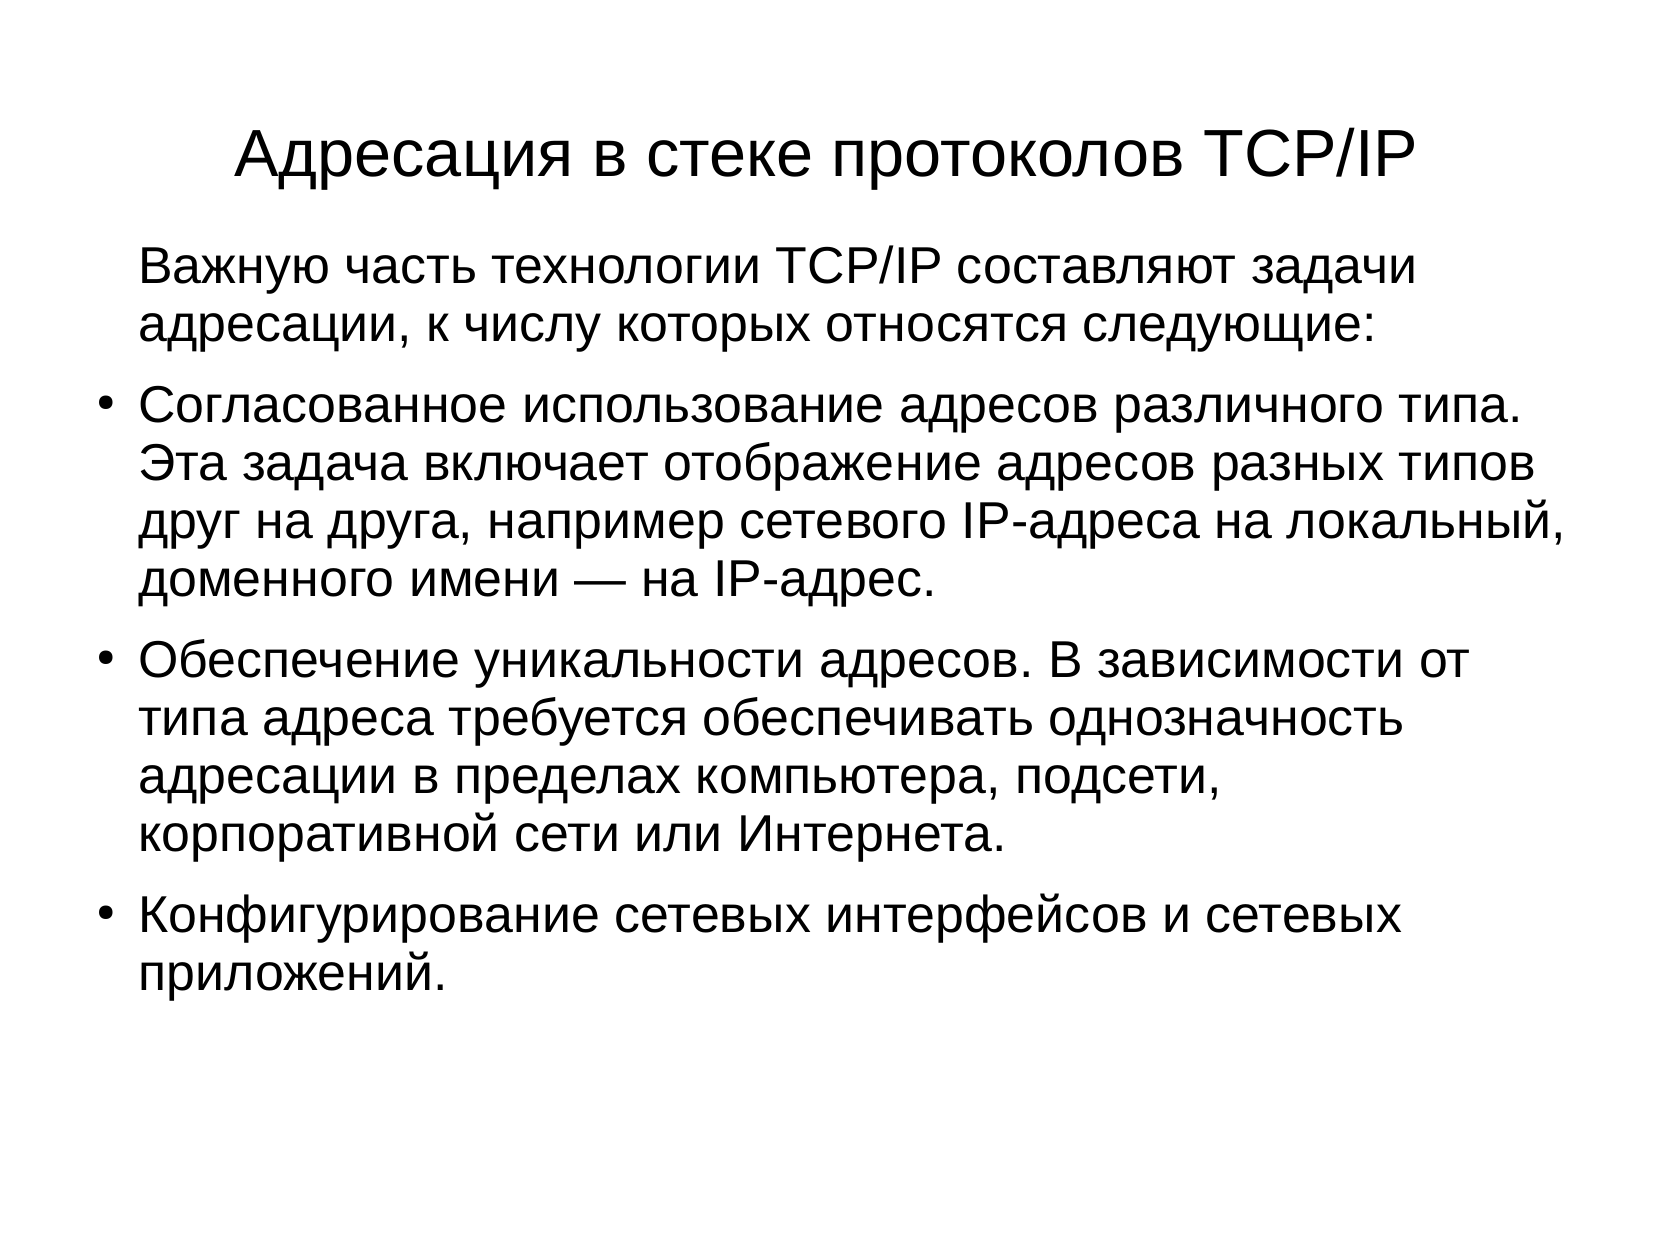

# Адресация в стеке протоколов TCP/IP
Важную часть технологии TCP/IP составляют задачи адресации, к числу которых отно­сятся следующие:
Согласованное использование адресов различного типа. Эта задача включает отображе­ние адресов разных типов друг на друга, например сетевого IP-адреса на локальный, доменного имени — на IР-адрес.
Обеспечение уникальности адресов. В зависимости от типа адреса требуется обеспечи­вать однозначность адресации в пределах компьютера, подсети, корпоративной сети или Интернета.
Конфигурирование сетевых интерфейсов и сетевых приложений.